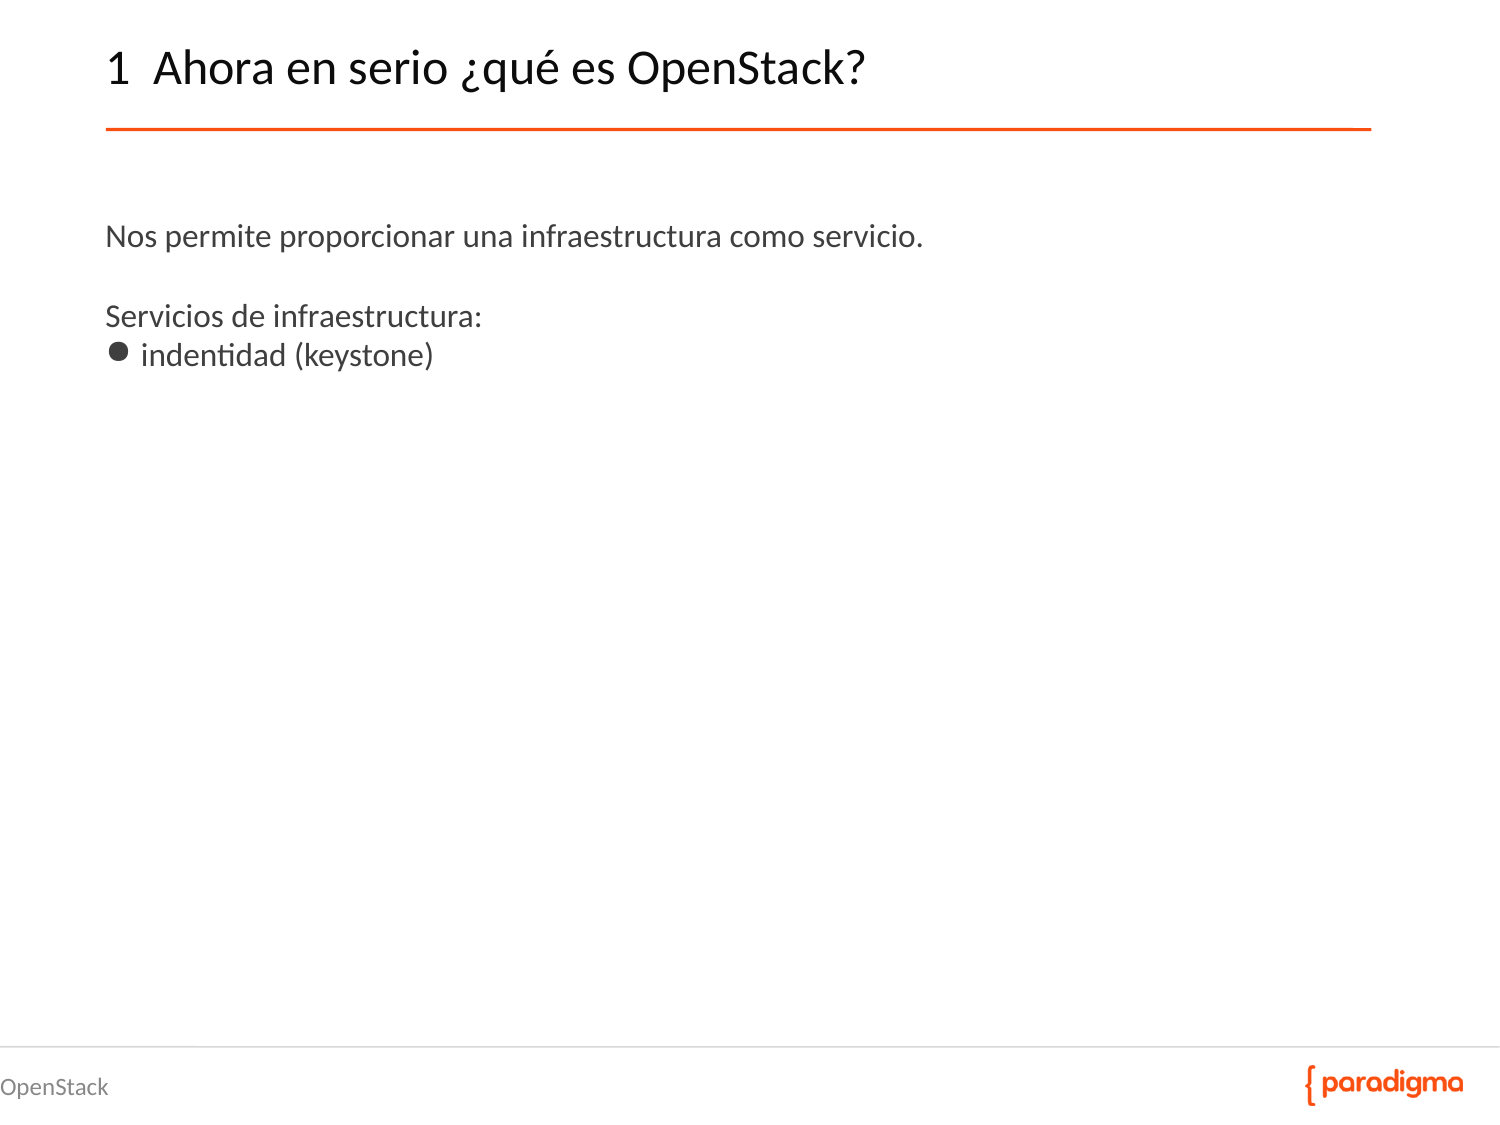

1 Ahora en serio ¿qué es OpenStack?
Nos permite proporcionar una infraestructura como servicio.
Servicios de infraestructura:
indentidad (keystone)
Aquí hay dos saltos de línea para separar bloques de texto. Así te leerán mejor y podrán comprender la información estructurada que les presentas
OpenStack